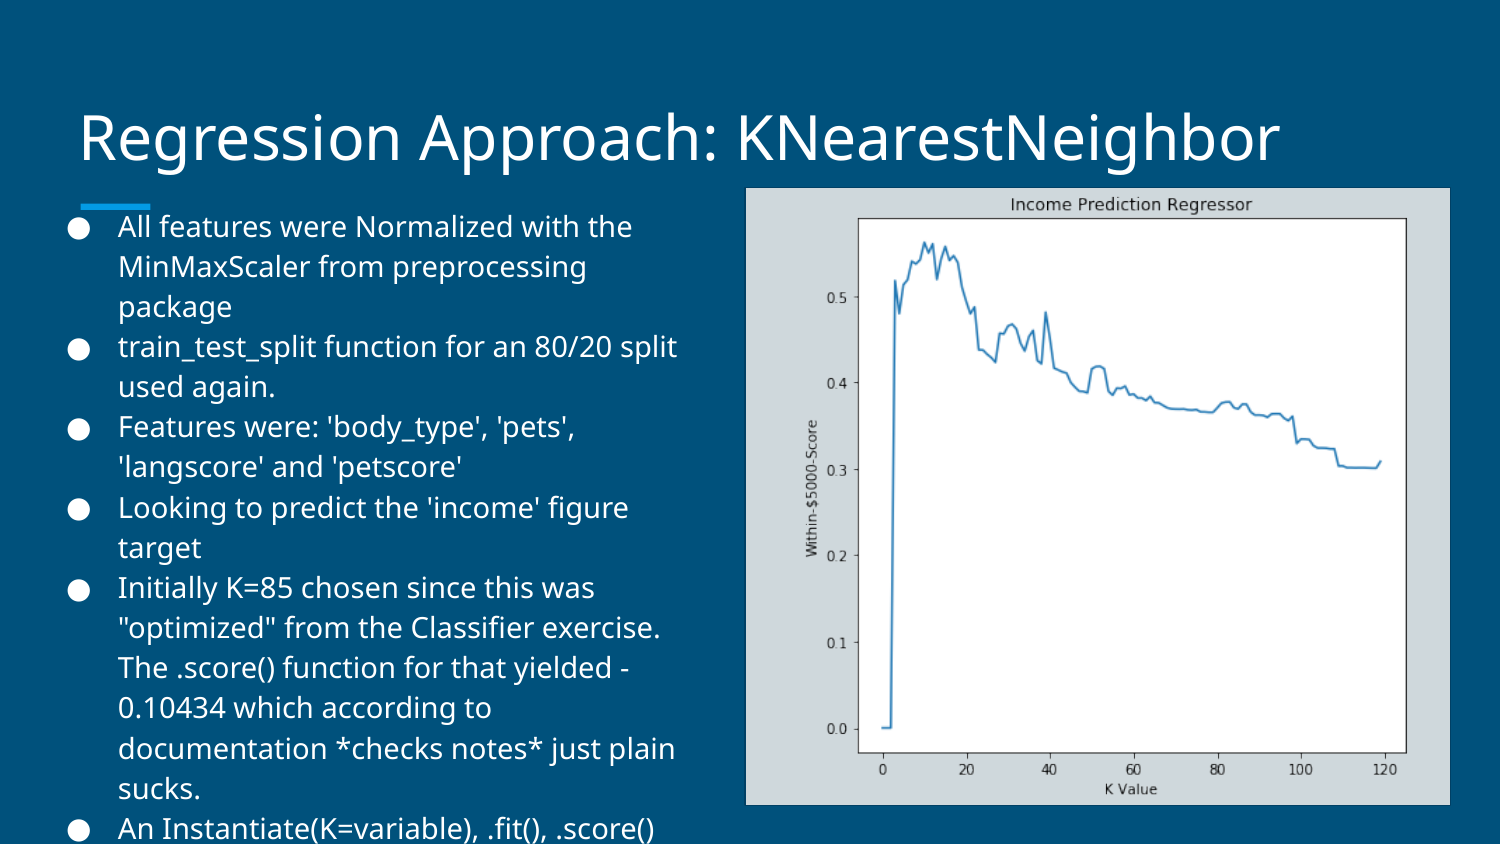

# Regression Approach: KNearestNeighbor
All features were Normalized with the MinMaxScaler from preprocessing package
train_test_split function for an 80/20 split used again.
Features were: 'body_type', 'pets', 'langscore' and 'petscore'
Looking to predict the 'income' figure target
Initially K=85 chosen since this was "optimized" from the Classifier exercise. The .score() function for that yielded -0.10434 which according to documentation *checks notes* just plain sucks.
An Instantiate(K=variable), .fit(), .score() loop was executed to find optimal K value (right).
Optimal K value found at K=10